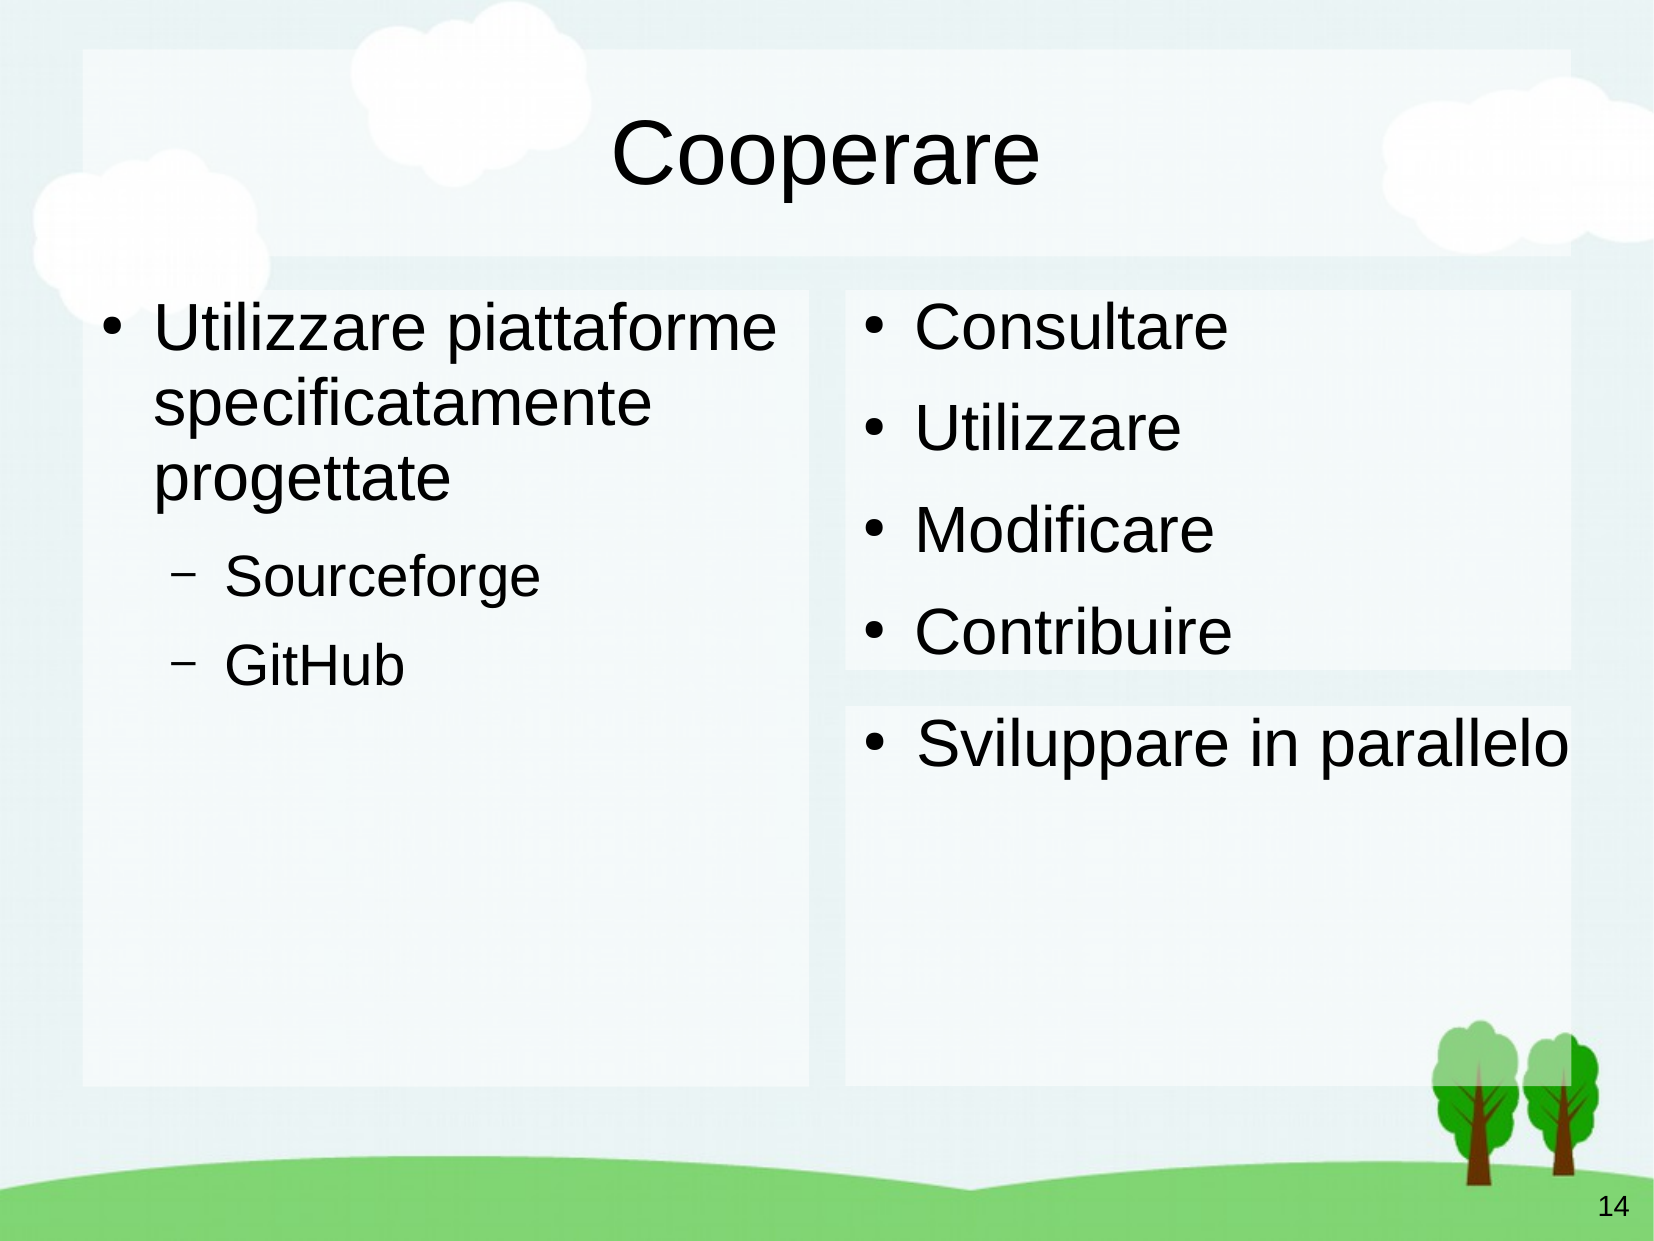

# Cooperare
Utilizzare piattaforme specificatamente progettate
Sourceforge
GitHub
Consultare
Utilizzare
Modificare
Contribuire
Sviluppare in parallelo
14